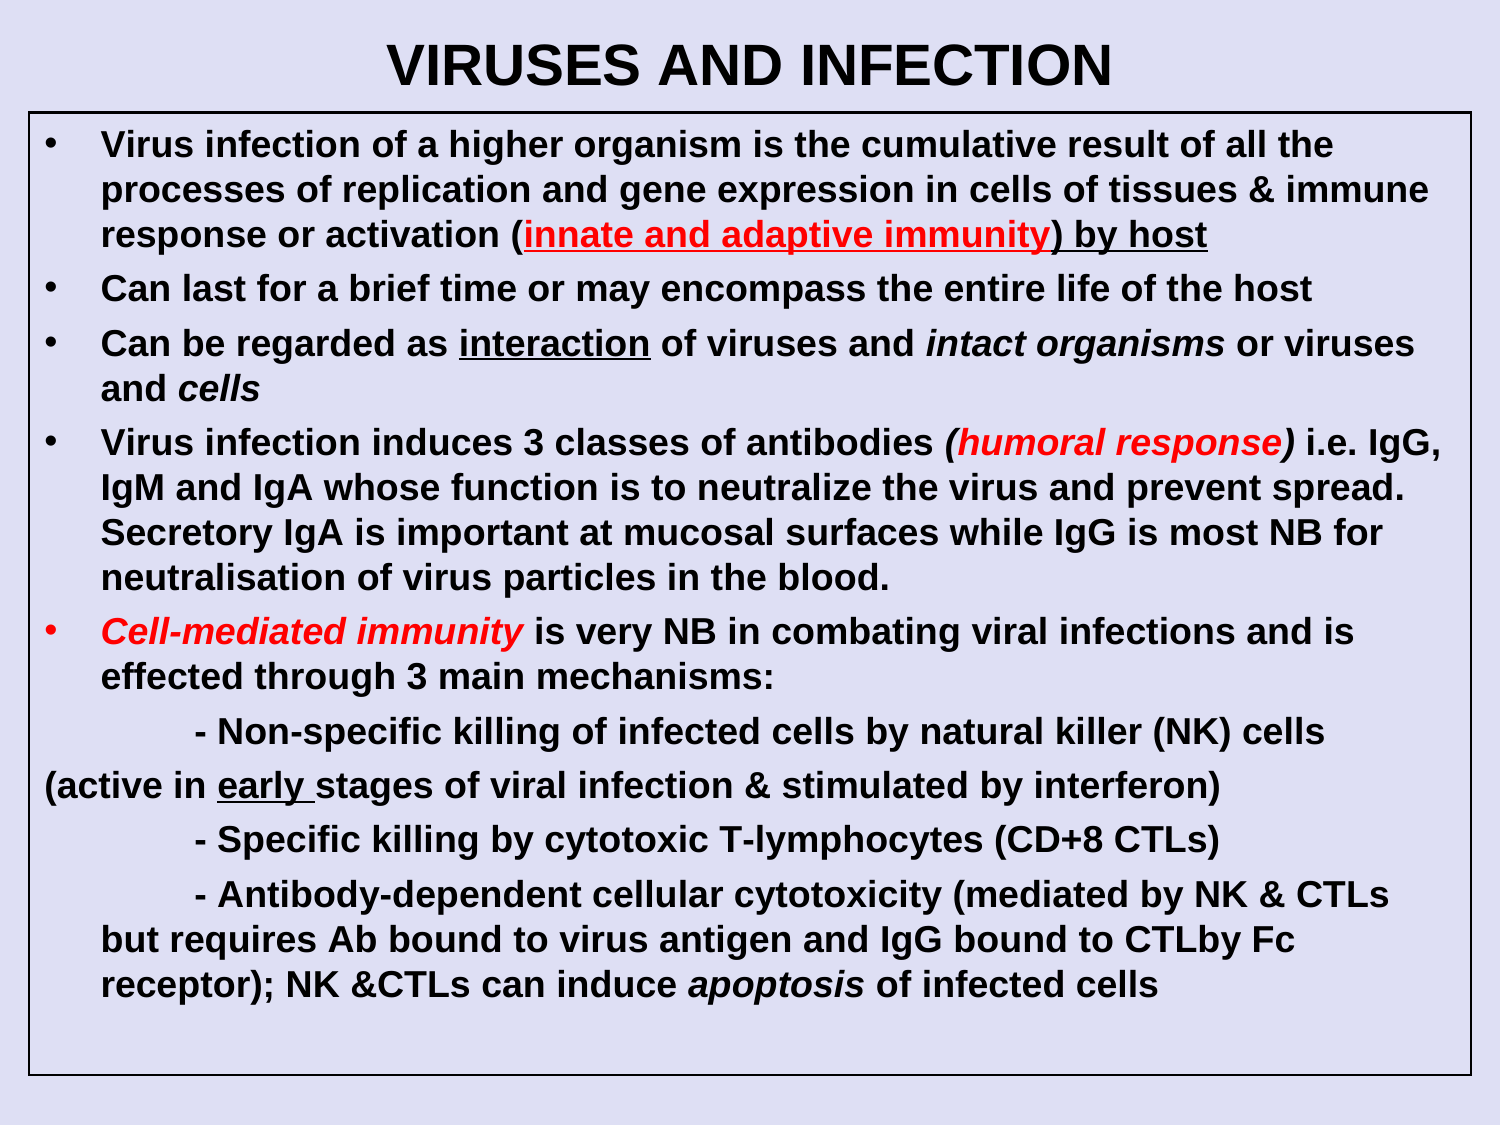

# VIRUSES AND INFECTION
Virus infection of a higher organism is the cumulative result of all the processes of replication and gene expression in cells of tissues & immune response or activation (innate and adaptive immunity) by host
Can last for a brief time or may encompass the entire life of the host
Can be regarded as interaction of viruses and intact organisms or viruses and cells
Virus infection induces 3 classes of antibodies (humoral response) i.e. IgG, IgM and IgA whose function is to neutralize the virus and prevent spread. Secretory IgA is important at mucosal surfaces while IgG is most NB for neutralisation of virus particles in the blood.
Cell-mediated immunity is very NB in combating viral infections and is effected through 3 main mechanisms:
		- Non-specific killing of infected cells by natural killer (NK) cells
(active in early stages of viral infection & stimulated by interferon)
		- Specific killing by cytotoxic T-lymphocytes (CD+8 CTLs)
		- Antibody-dependent cellular cytotoxicity (mediated by NK & CTLs but requires Ab bound to virus antigen and IgG bound to CTLby Fc receptor); NK &CTLs can induce apoptosis of infected cells